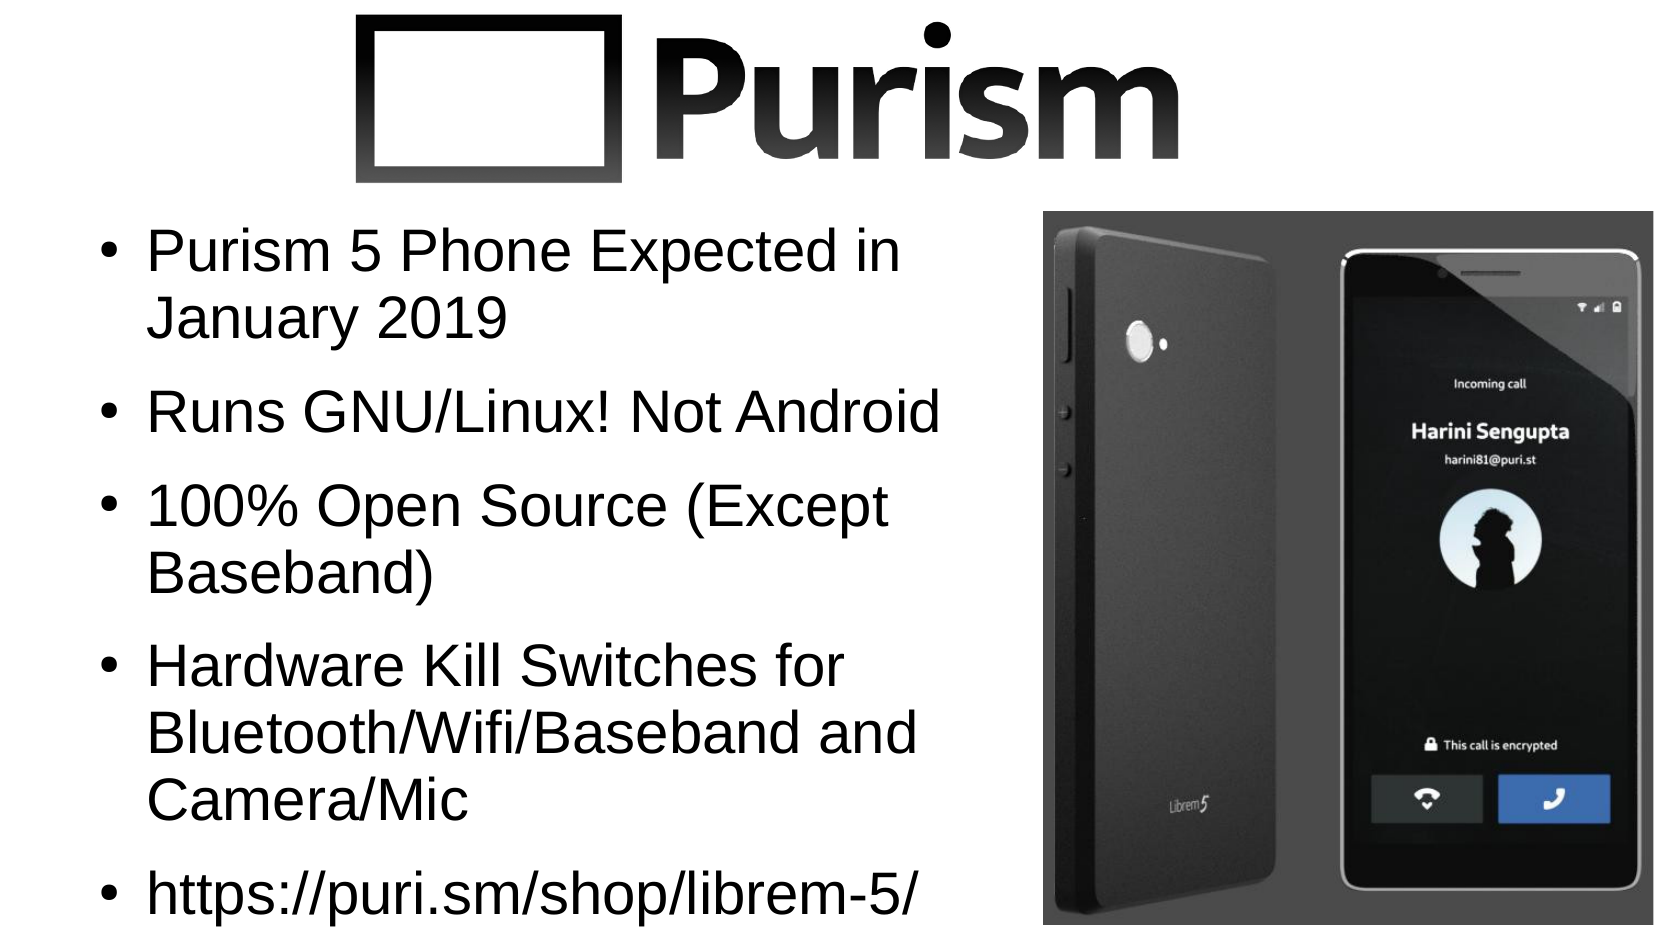

#
Purism 5 Phone Expected in January 2019
Runs GNU/Linux! Not Android
100% Open Source (Except
Baseband)
Hardware Kill Switches for Bluetooth/Wifi/Baseband and Camera/Mic
https://puri.sm/shop/librem-5/